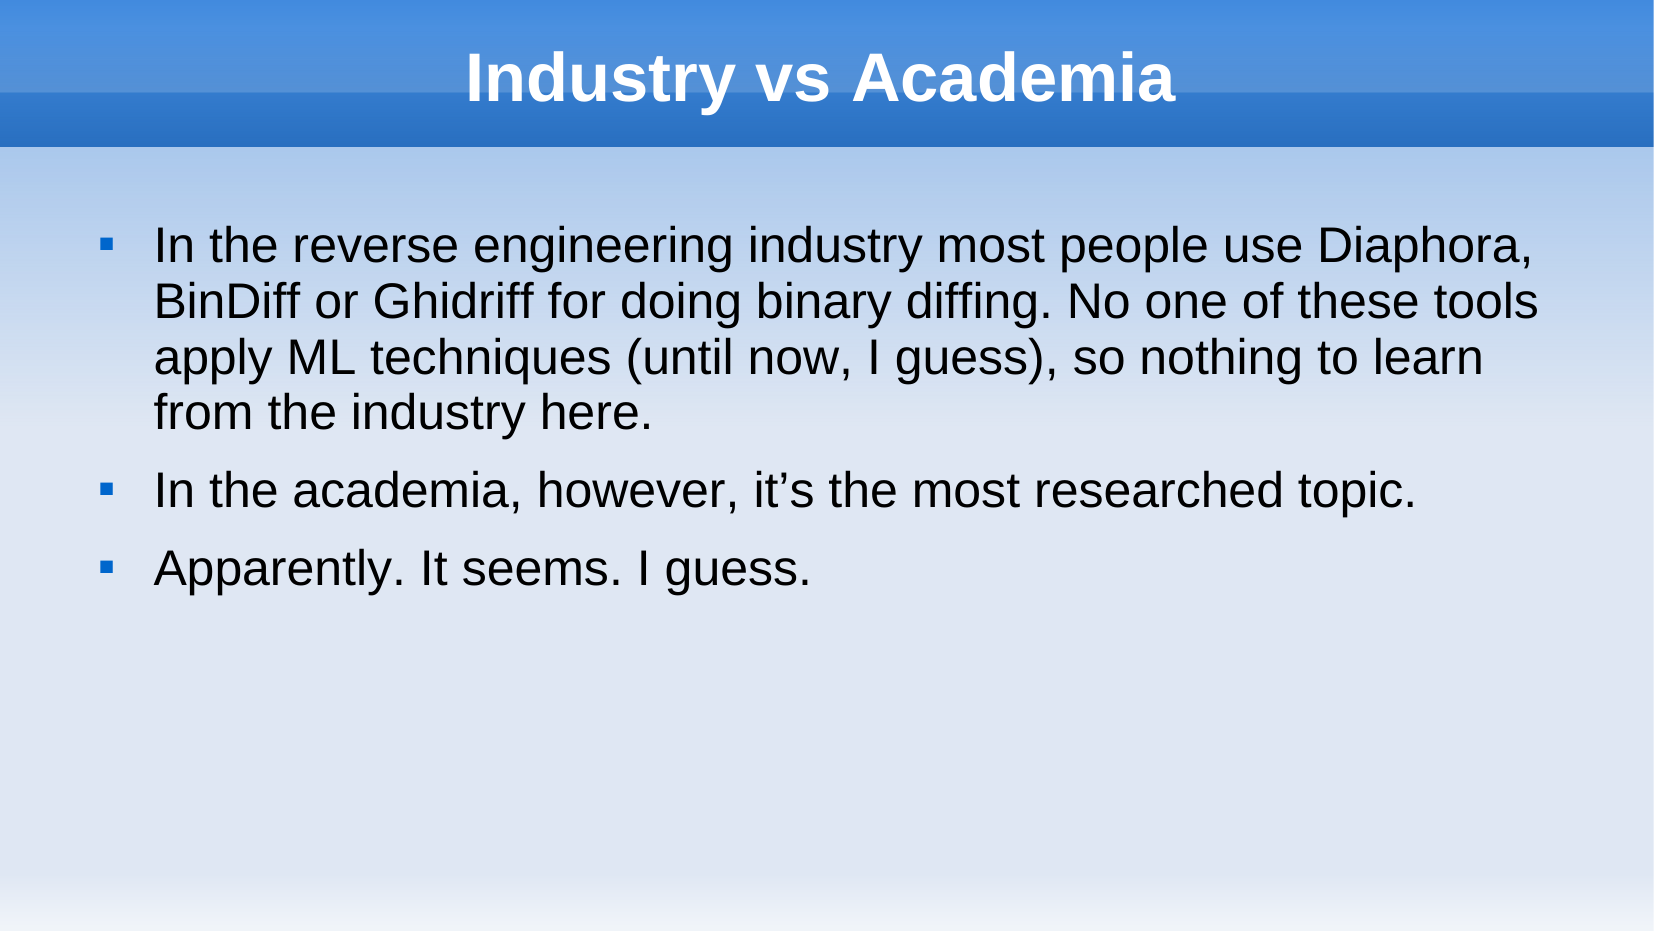

# Industry vs Academia
In the reverse engineering industry most people use Diaphora, BinDiff or Ghidriff for doing binary diffing. No one of these tools apply ML techniques (until now, I guess), so nothing to learn from the industry here.
In the academia, however, it’s the most researched topic.
Apparently. It seems. I guess.